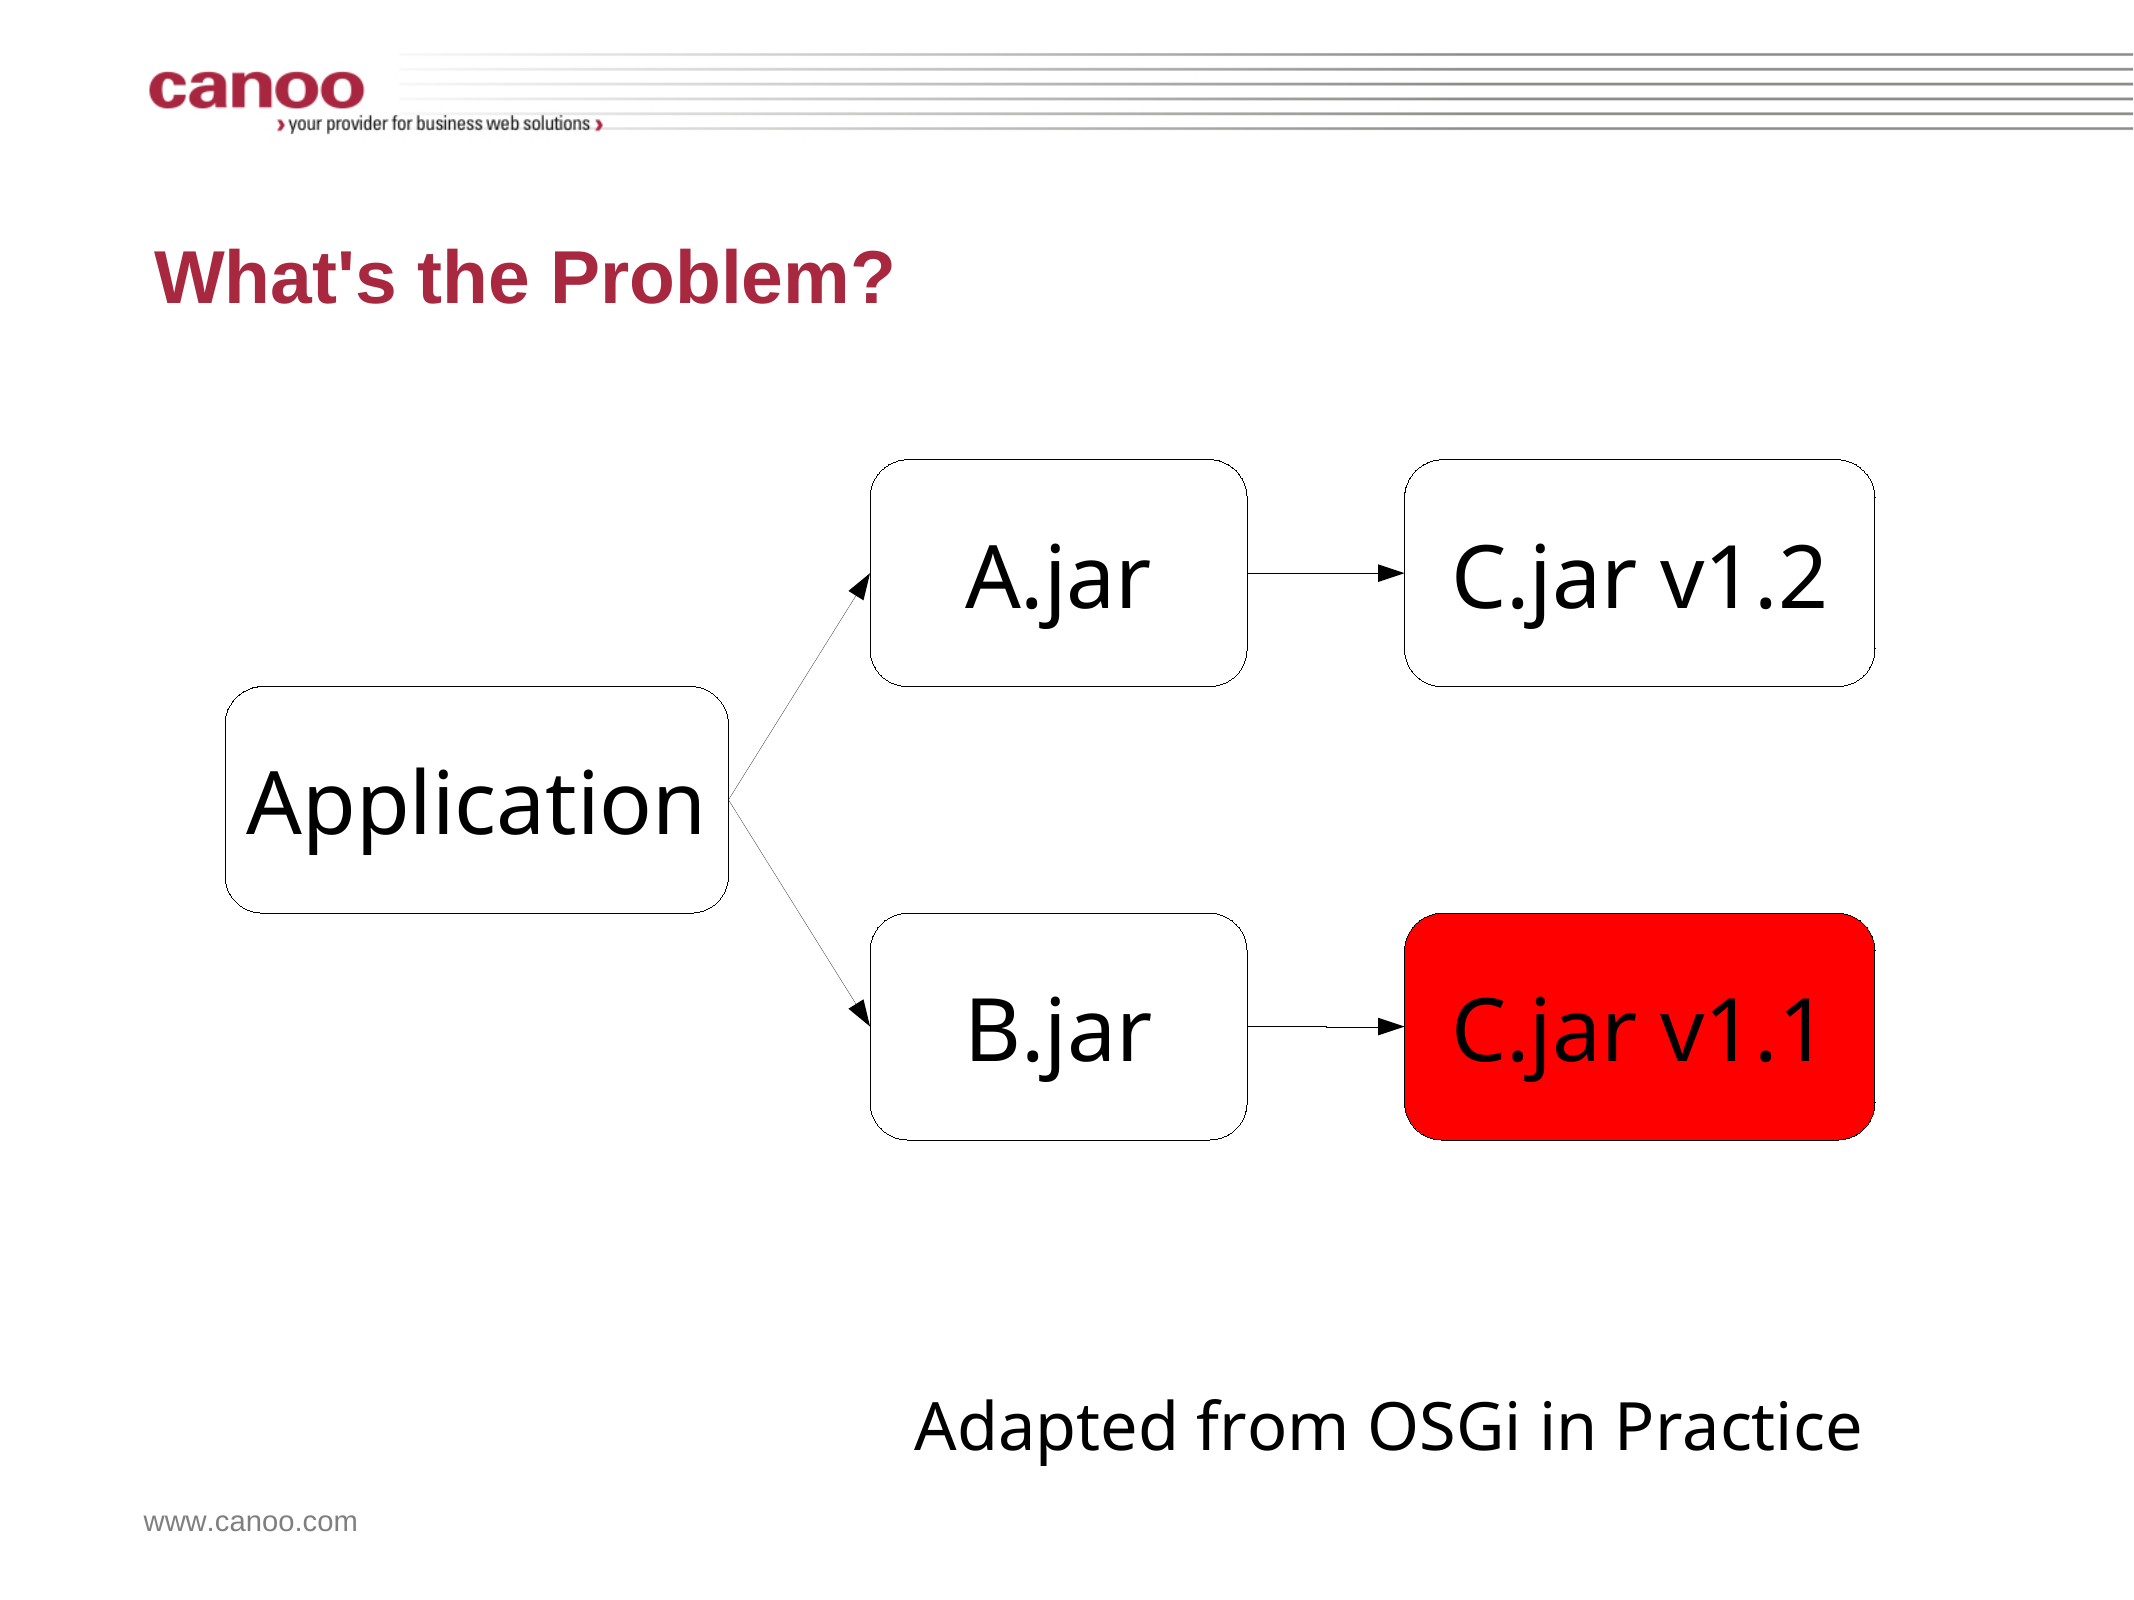

# What's the Problem?
A.jar
C.jar v1.2
Application
B.jar
C.jar v1.1
Adapted from OSGi in Practice